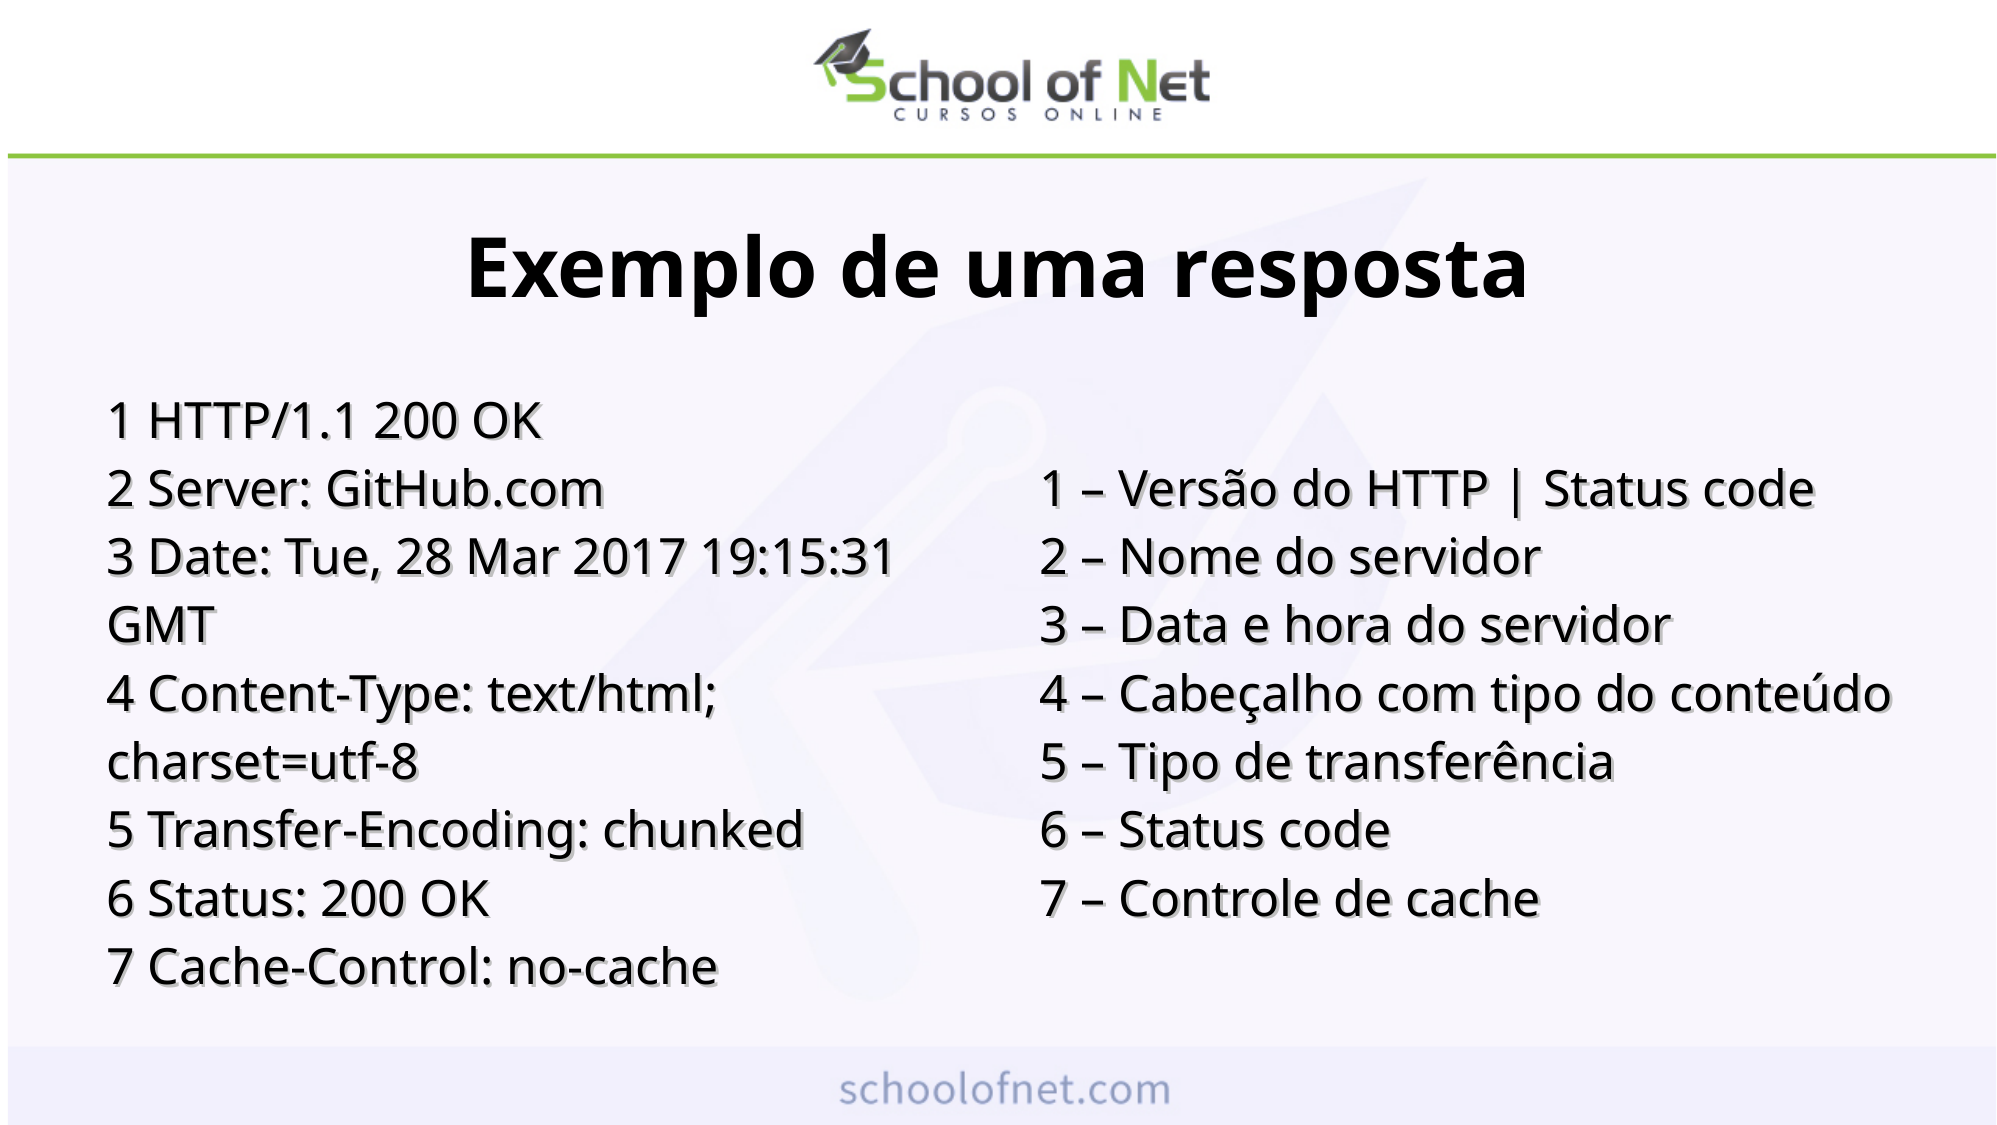

# Exemplo de uma resposta
1 HTTP/1.1 200 OK
2 Server: GitHub.com
3 Date: Tue, 28 Mar 2017 19:15:31 GMT
4 Content-Type: text/html; charset=utf-8
5 Transfer-Encoding: chunked
6 Status: 200 OK
7 Cache-Control: no-cache
1 – Versão do HTTP | Status code
2 – Nome do servidor
3 – Data e hora do servidor
4 – Cabeçalho com tipo do conteúdo
5 – Tipo de transferência
6 – Status code
7 – Controle de cache